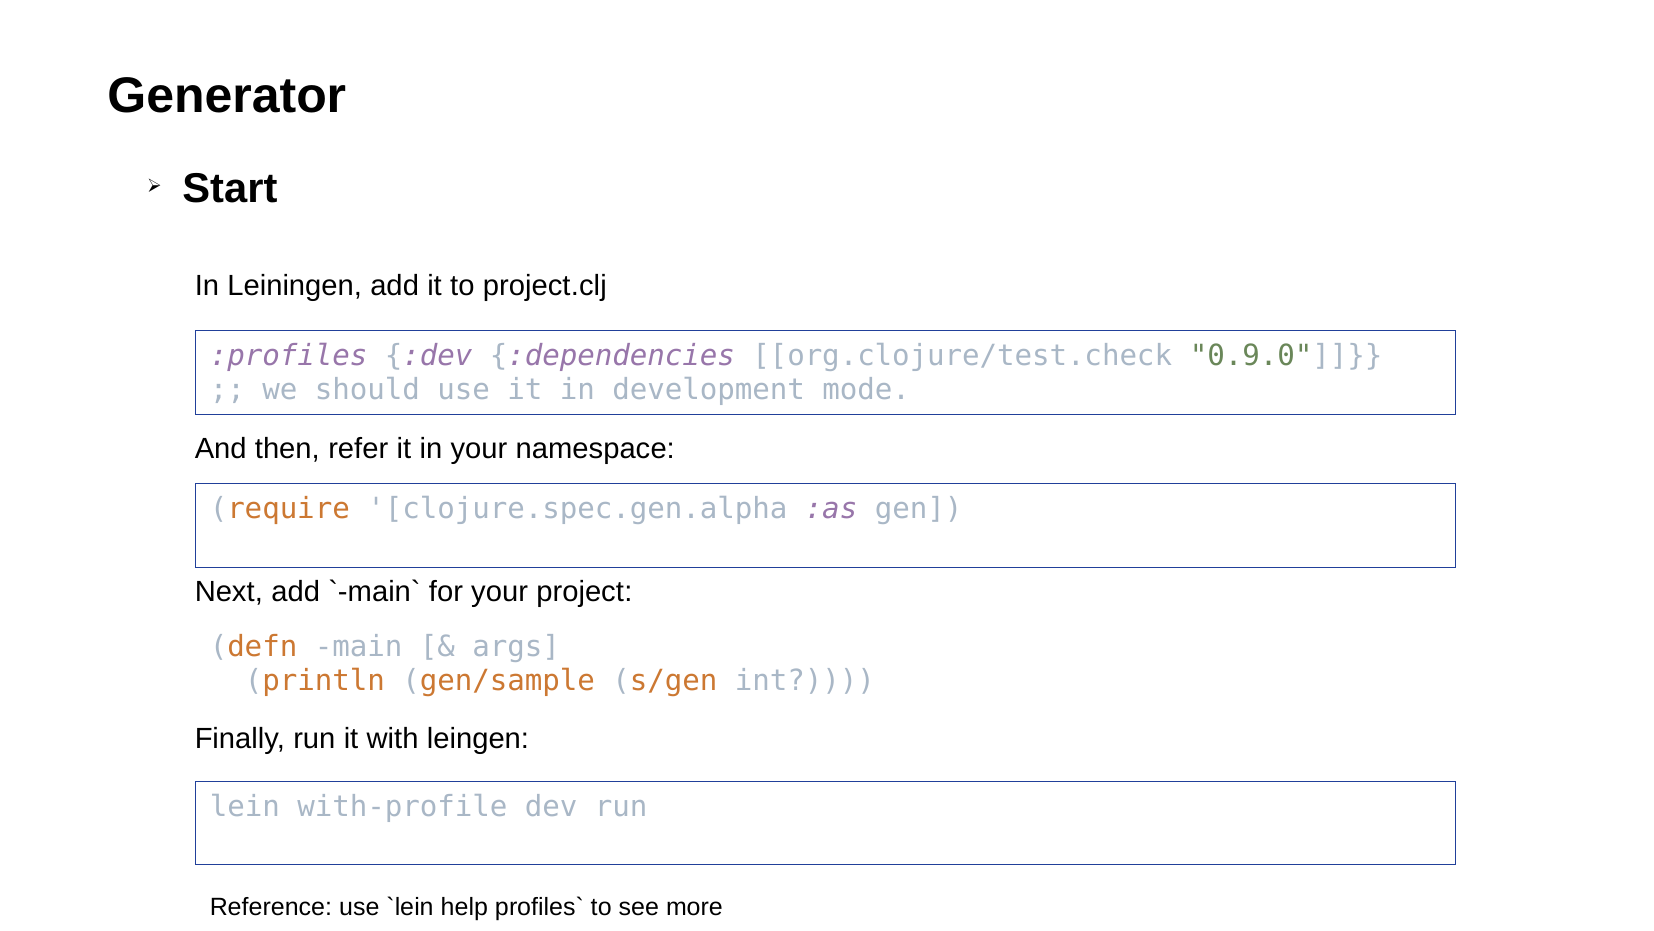

Generator
Start
In Leiningen, add it to project.clj
:profiles {:dev {:dependencies [[org.clojure/test.check "0.9.0"]]}}
;; we should use it in development mode.
And then, refer it in your namespace:
(require '[clojure.spec.gen.alpha :as gen])
Next, add `-main` for your project:
(defn -main [& args]
 (println (gen/sample (s/gen int?))))
Finally, run it with leingen:
lein with-profile dev run
Reference: use `lein help profiles` to see more